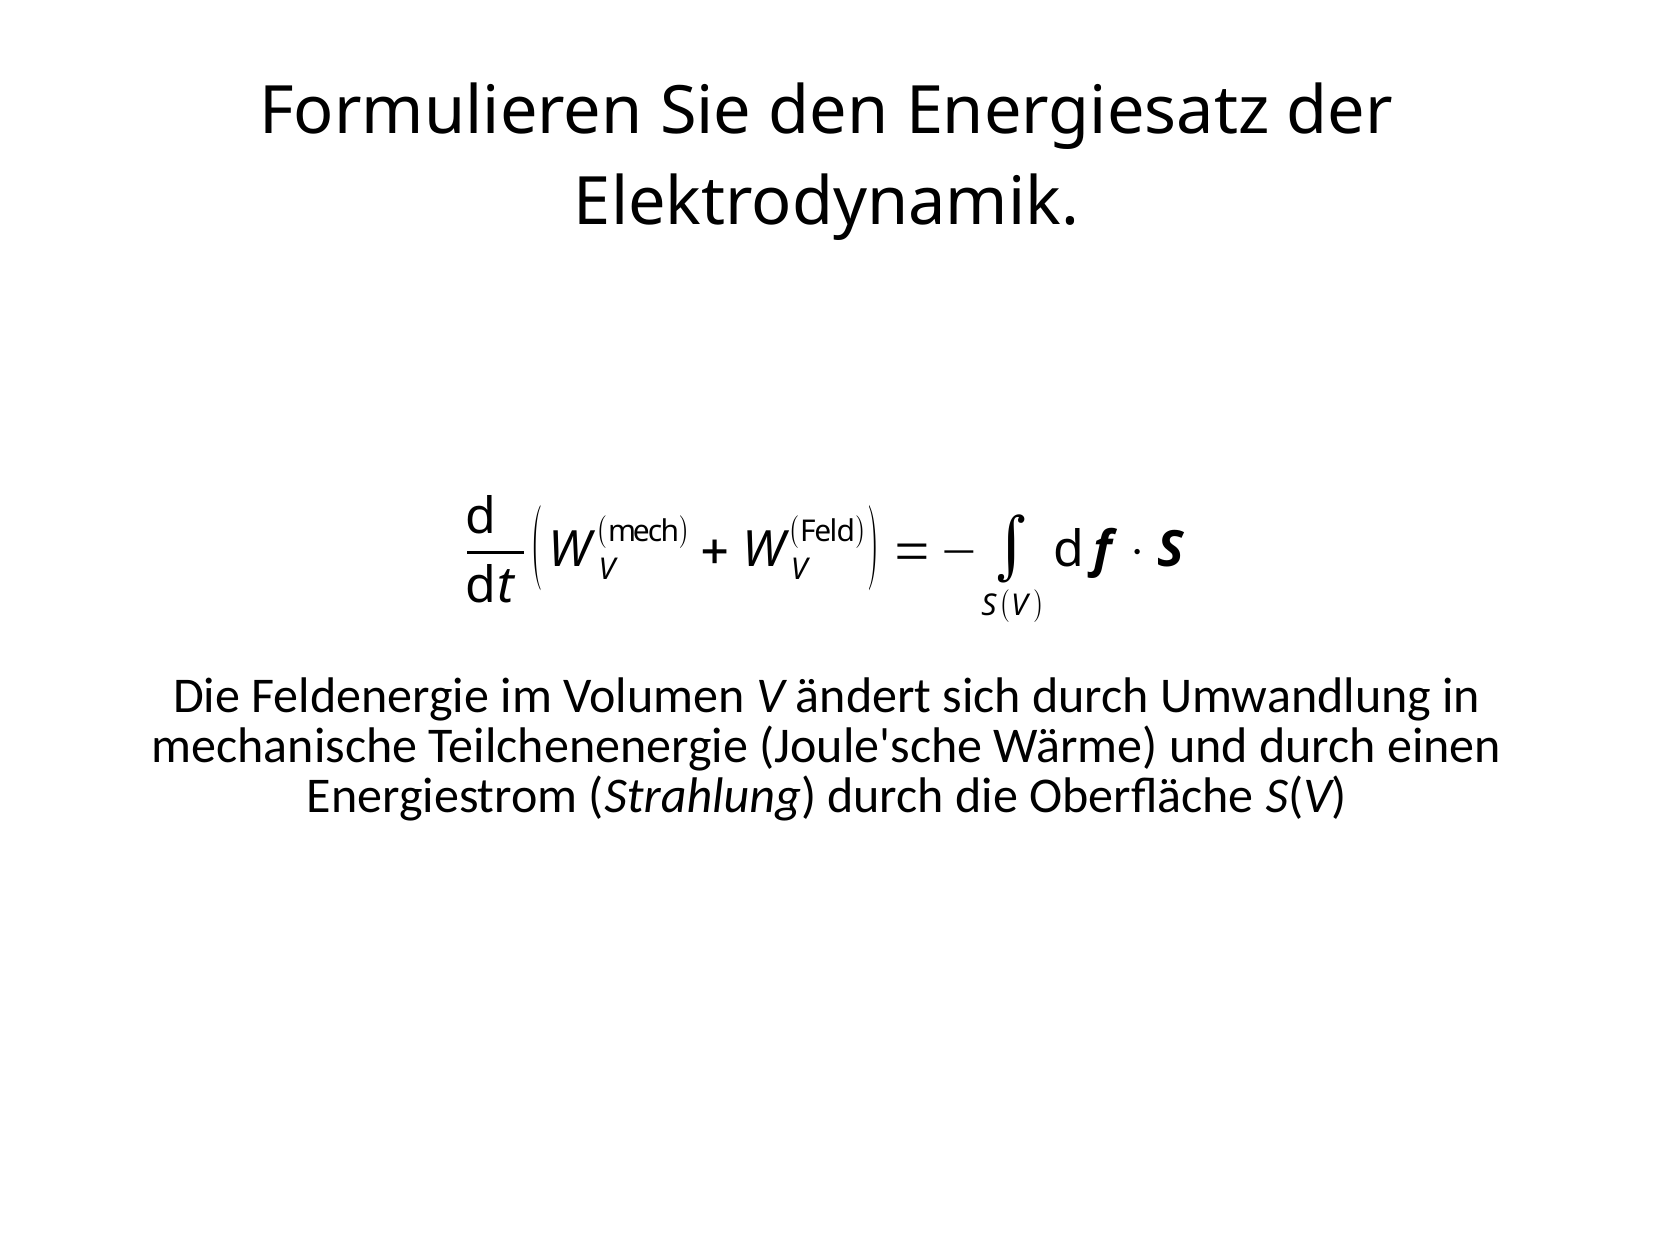

# Formulieren Sie den Energiesatz der Elektrodynamik.
Die Feldenergie im Volumen V ändert sich durch Umwandlung in mechanische Teilchenenergie (Joule'sche Wärme) und durch einen Energiestrom (Strahlung) durch die Oberfläche S(V)